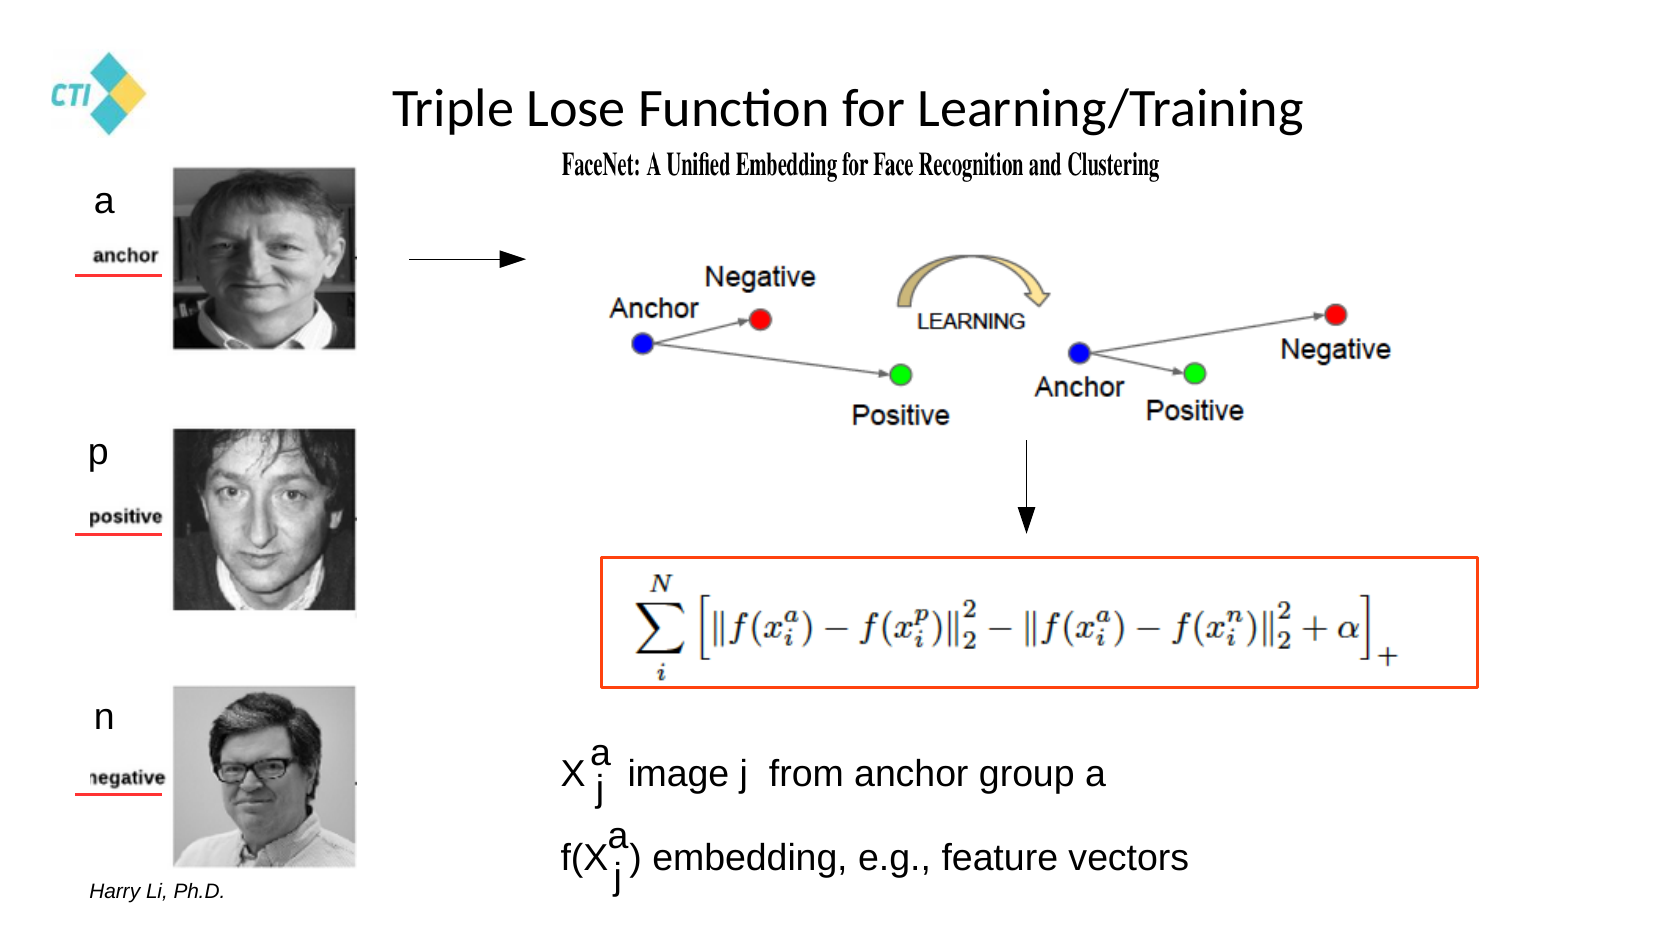

Triple Lose Function for Learning/Training
a
p
n
a
X image j from anchor group a
f(X ) embedding, e.g., feature vectors
j
a
j
Harry Li, Ph.D.